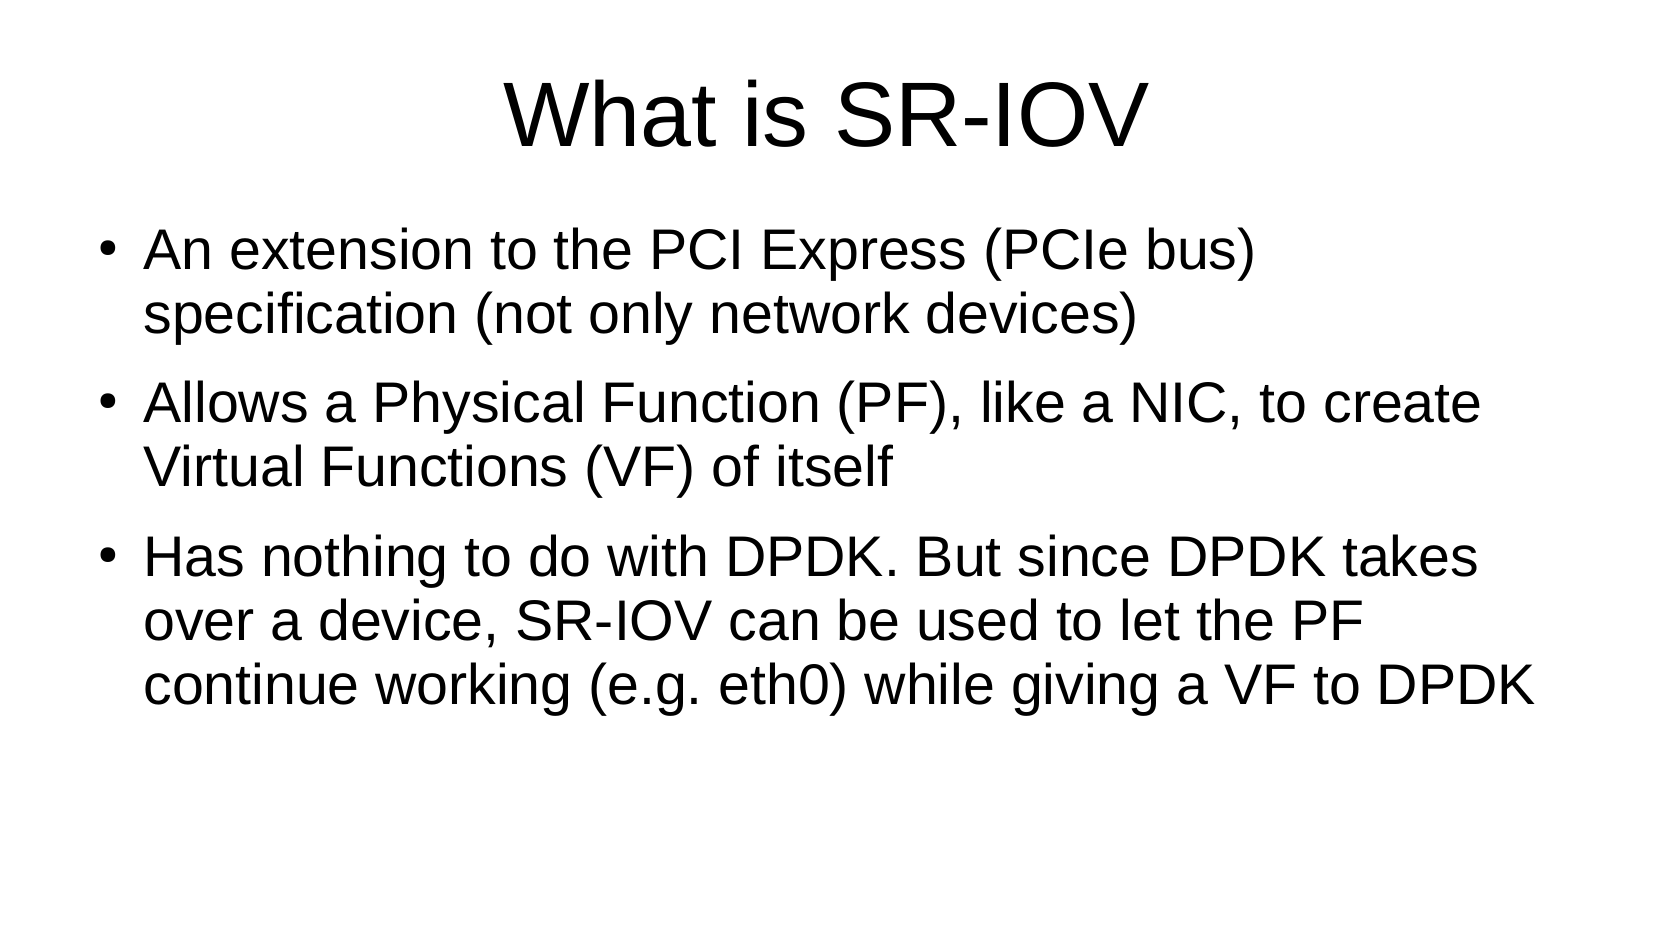

# What is SR-IOV
An extension to the PCI Express (PCIe bus) specification (not only network devices)
Allows a Physical Function (PF), like a NIC, to create Virtual Functions (VF) of itself
Has nothing to do with DPDK. But since DPDK takes over a device, SR-IOV can be used to let the PF continue working (e.g. eth0) while giving a VF to DPDK